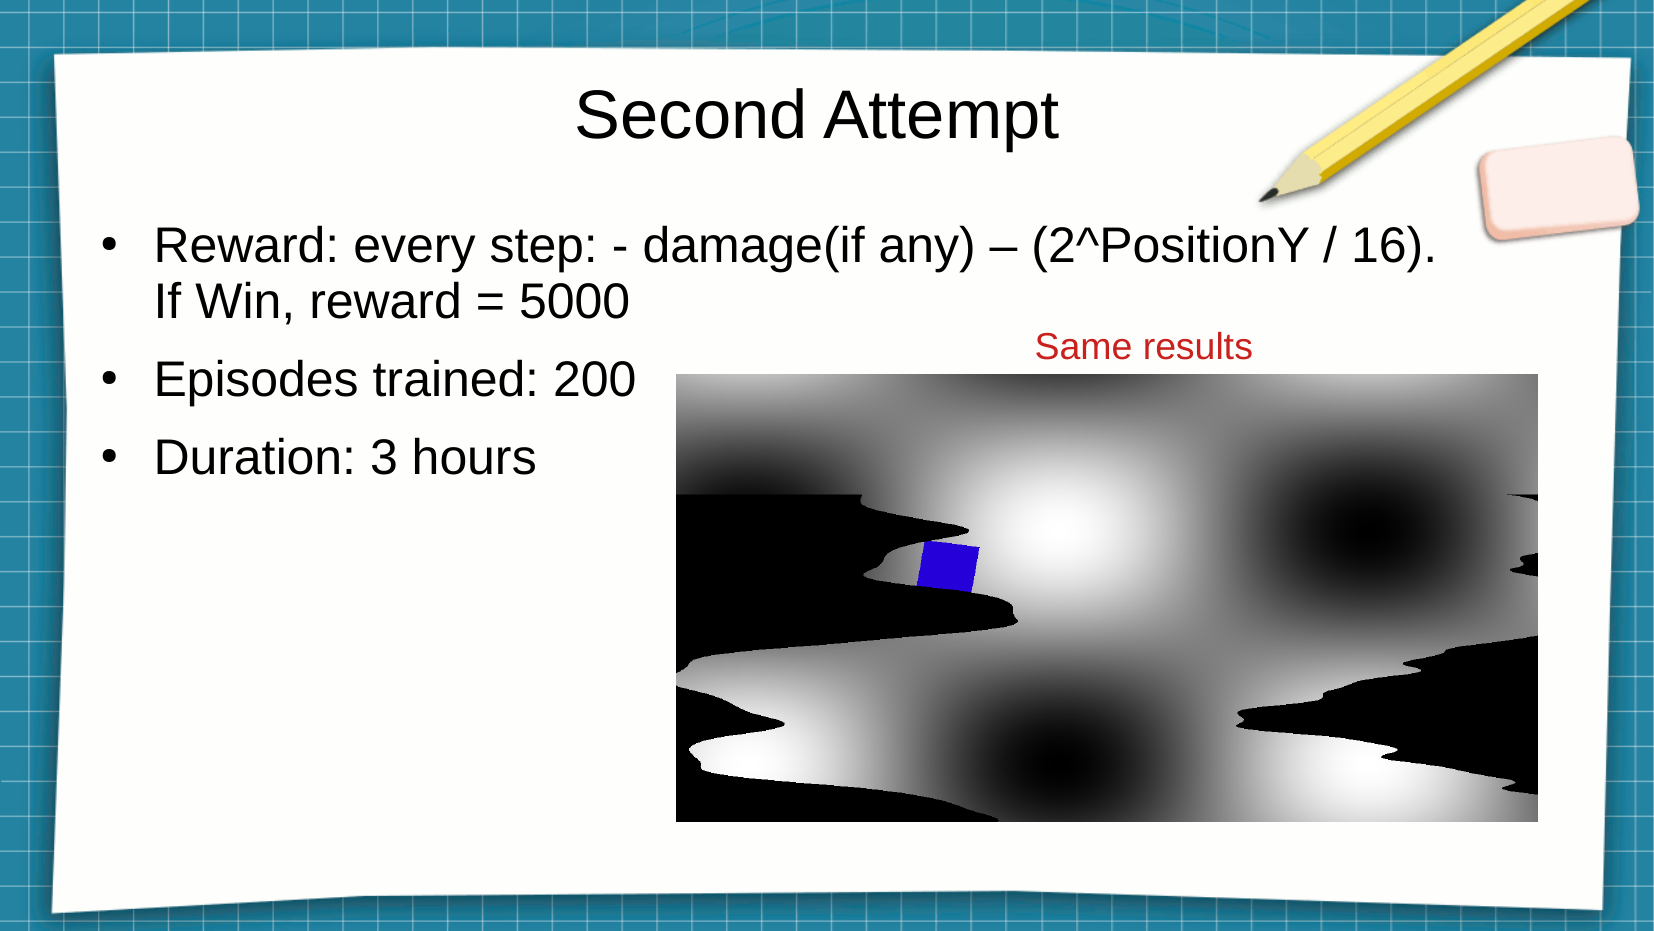

# Second Attempt
Reward: every step: - damage(if any) – (2^PositionY / 16).
If Win, reward = 5000
Episodes trained: 200
Duration: 3 hours
Same results